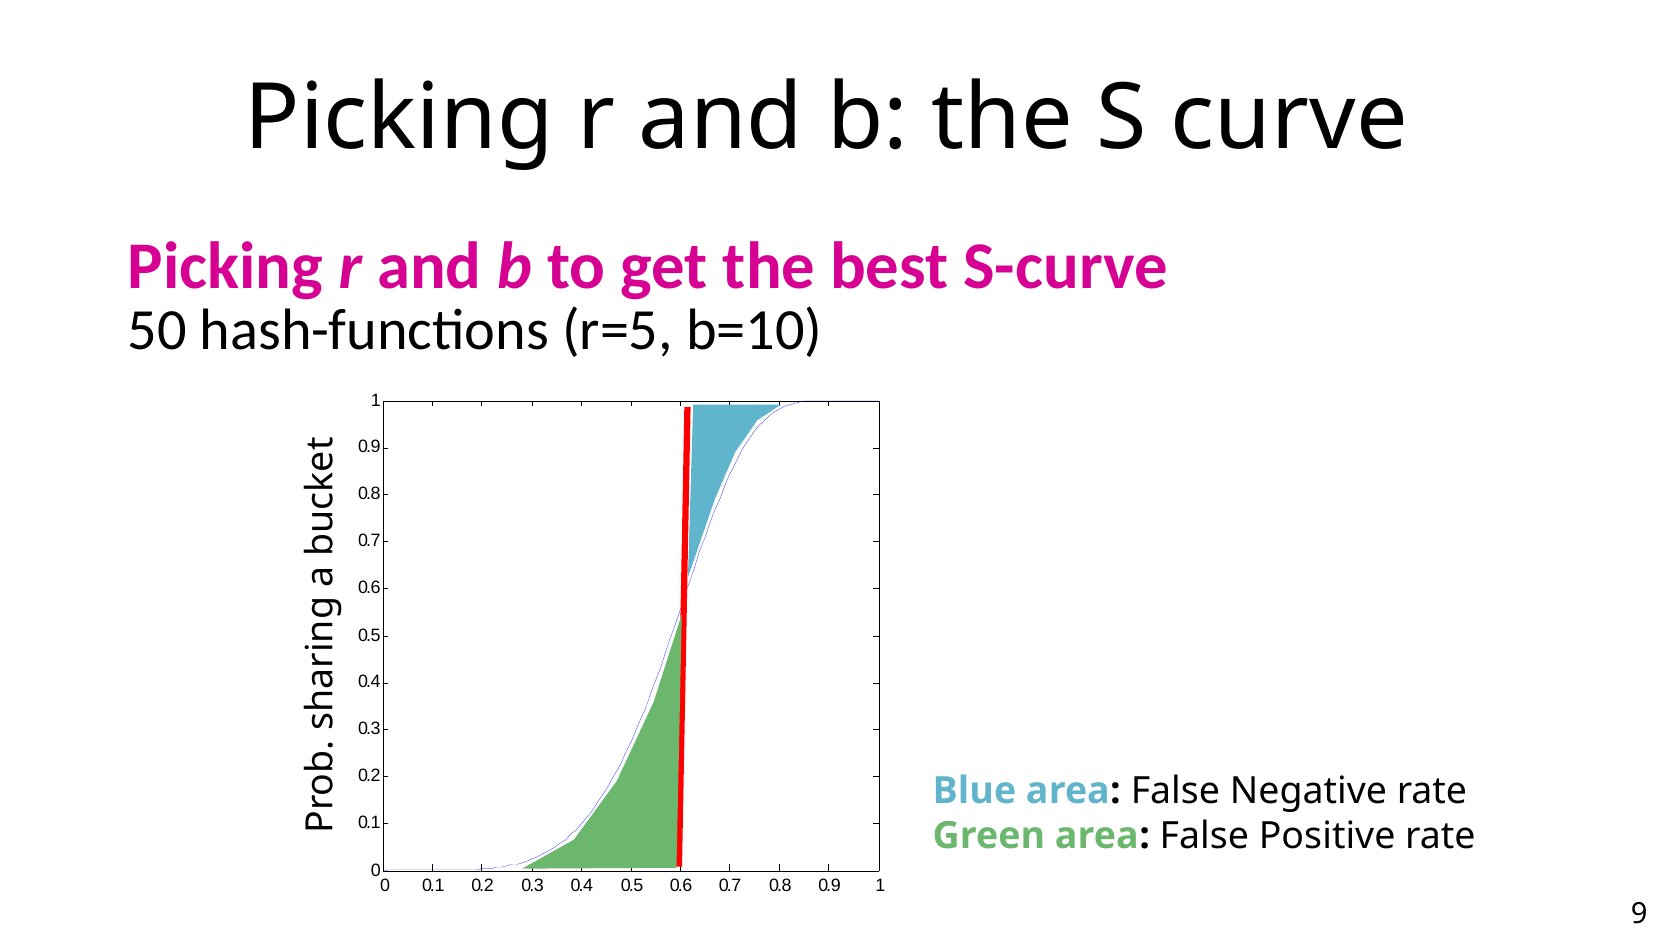

# Picking r and b: the S curve
Picking r and b to get the best S-curve
50 hash-functions (r=5, b=10)
Prob. sharing a bucket
Blue area: False Negative rate
Green area: False Positive rate
9